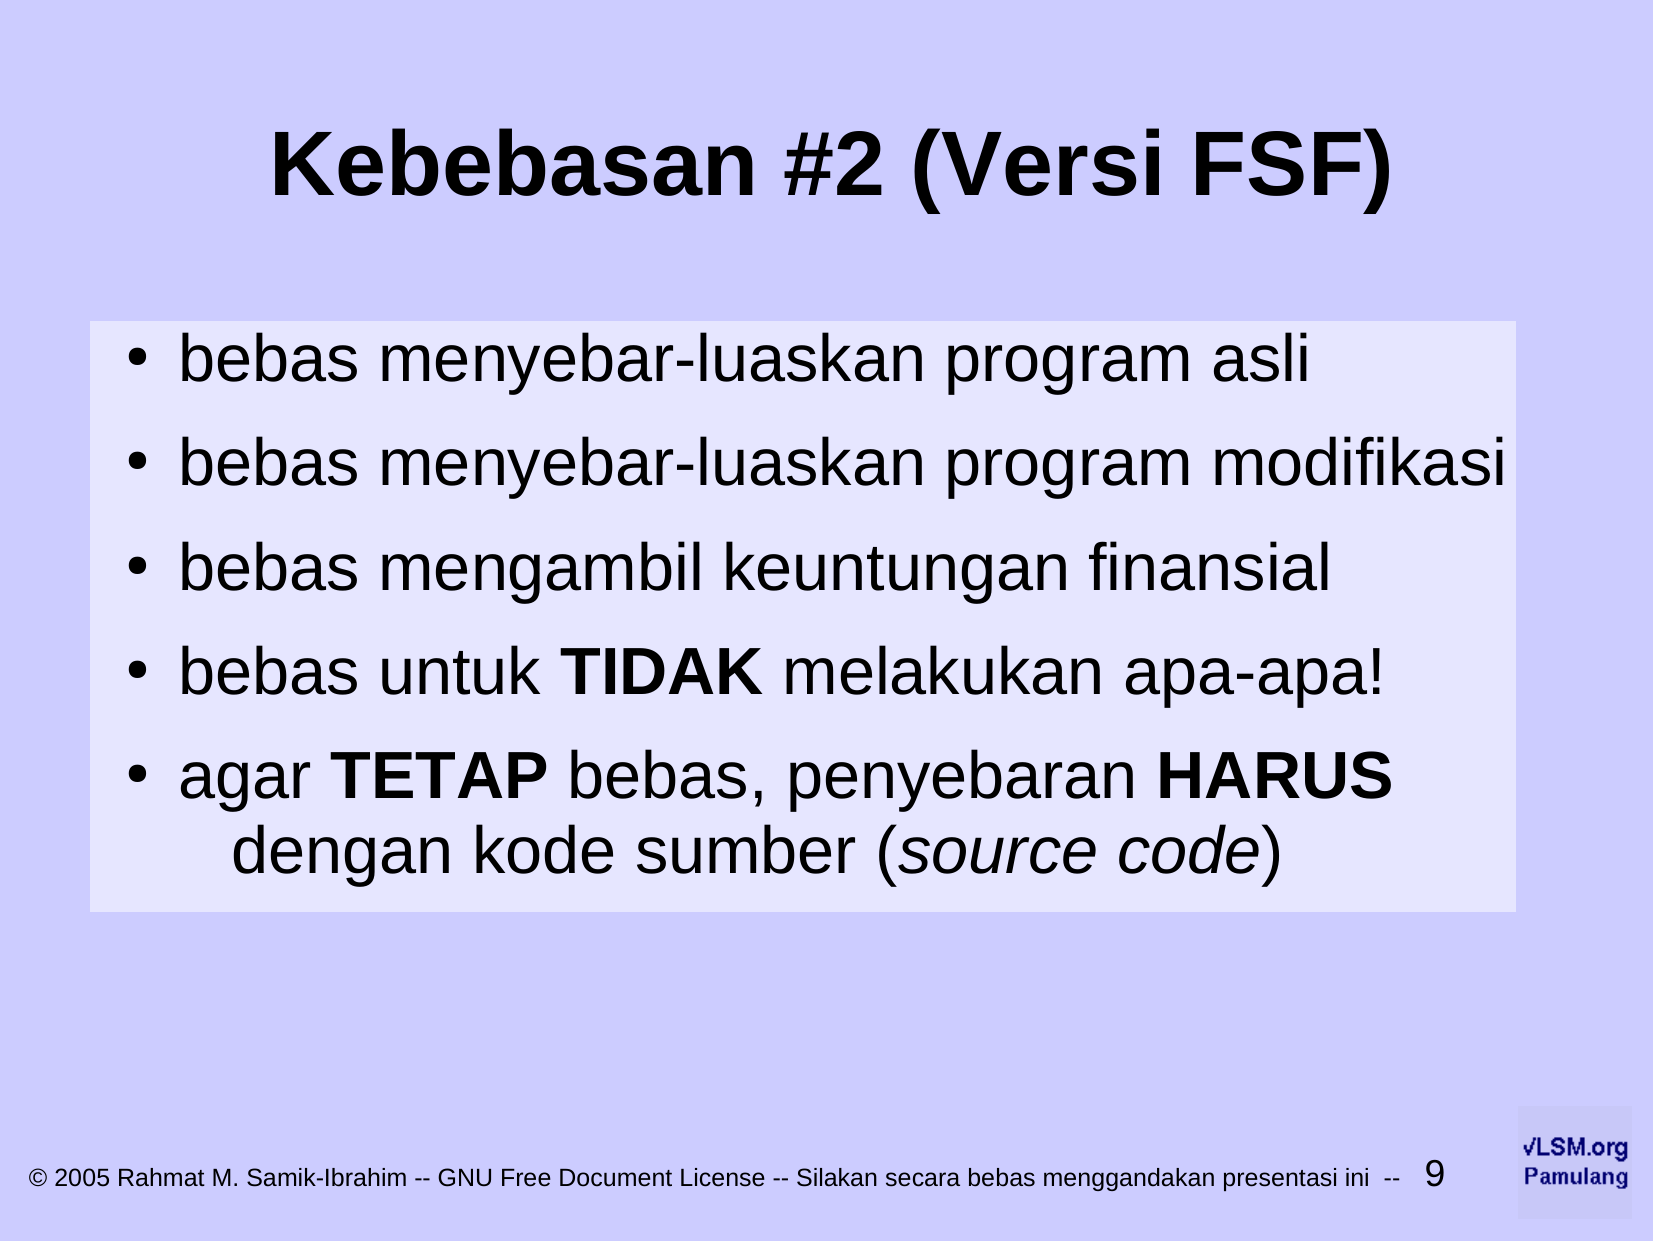

# Kebebasan #2 (Versi FSF)
bebas menyebar-luaskan program asli
bebas menyebar-luaskan program modifikasi
bebas mengambil keuntungan finansial
bebas untuk TIDAK melakukan apa-apa!
agar TETAP bebas, penyebaran HARUS dengan kode sumber (source code)